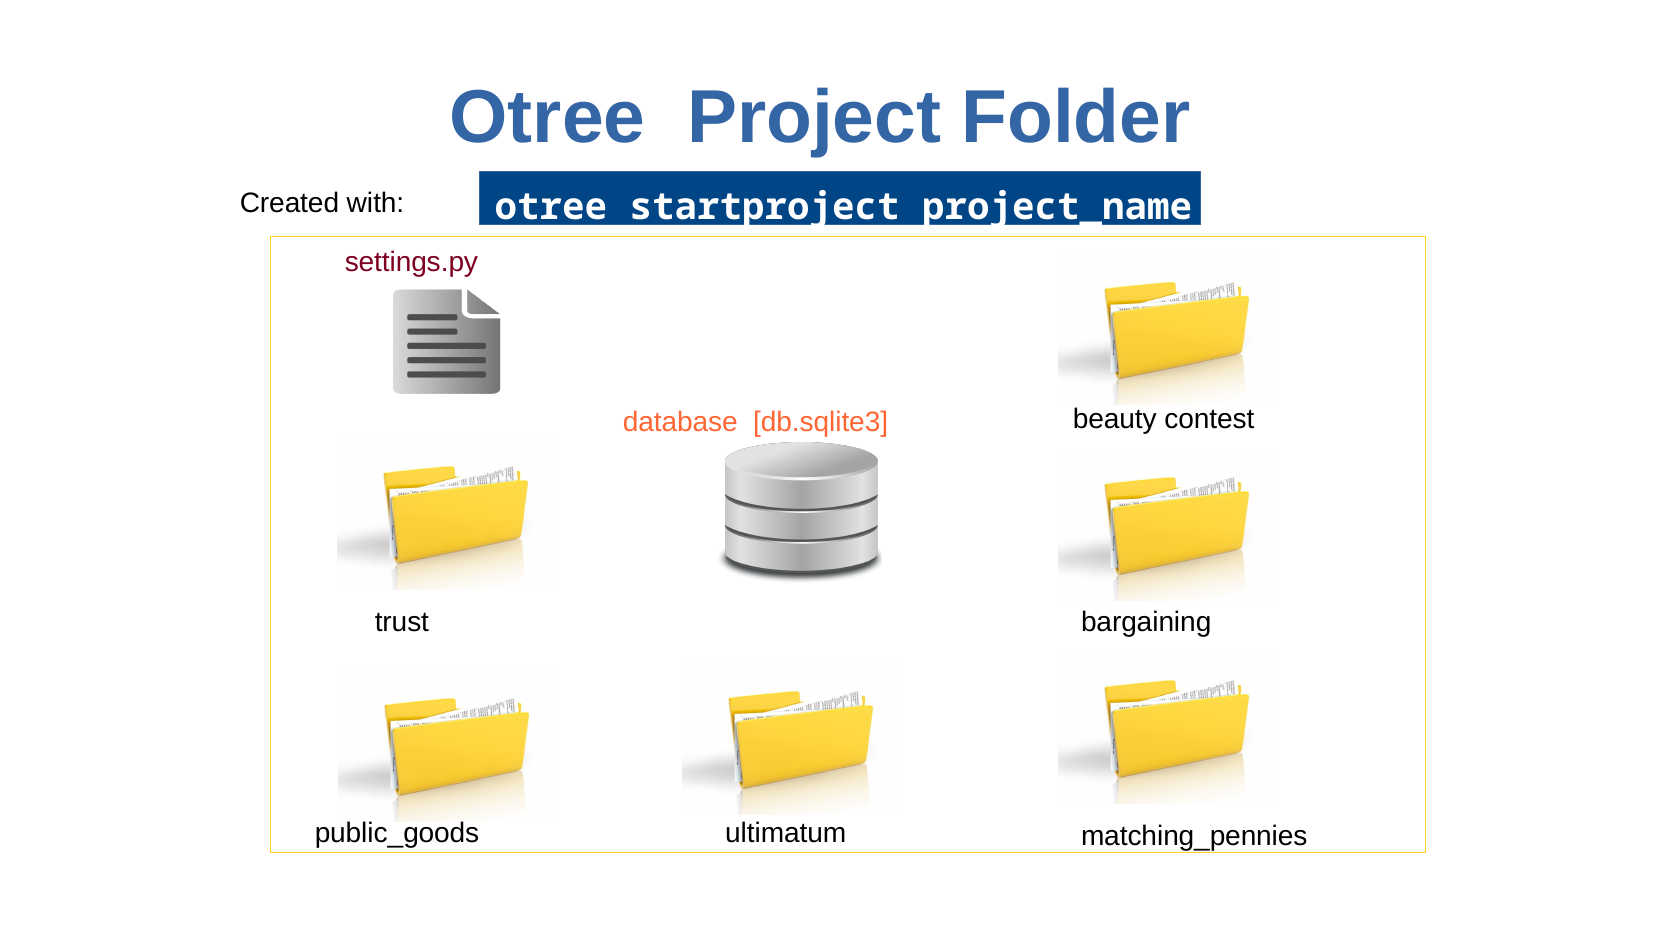

Otree Project Folder
otree startproject project_name
Created with:
settings.py
beauty contest
database [db.sqlite3]
trust
bargaining
public_goods
ultimatum
matching_pennies